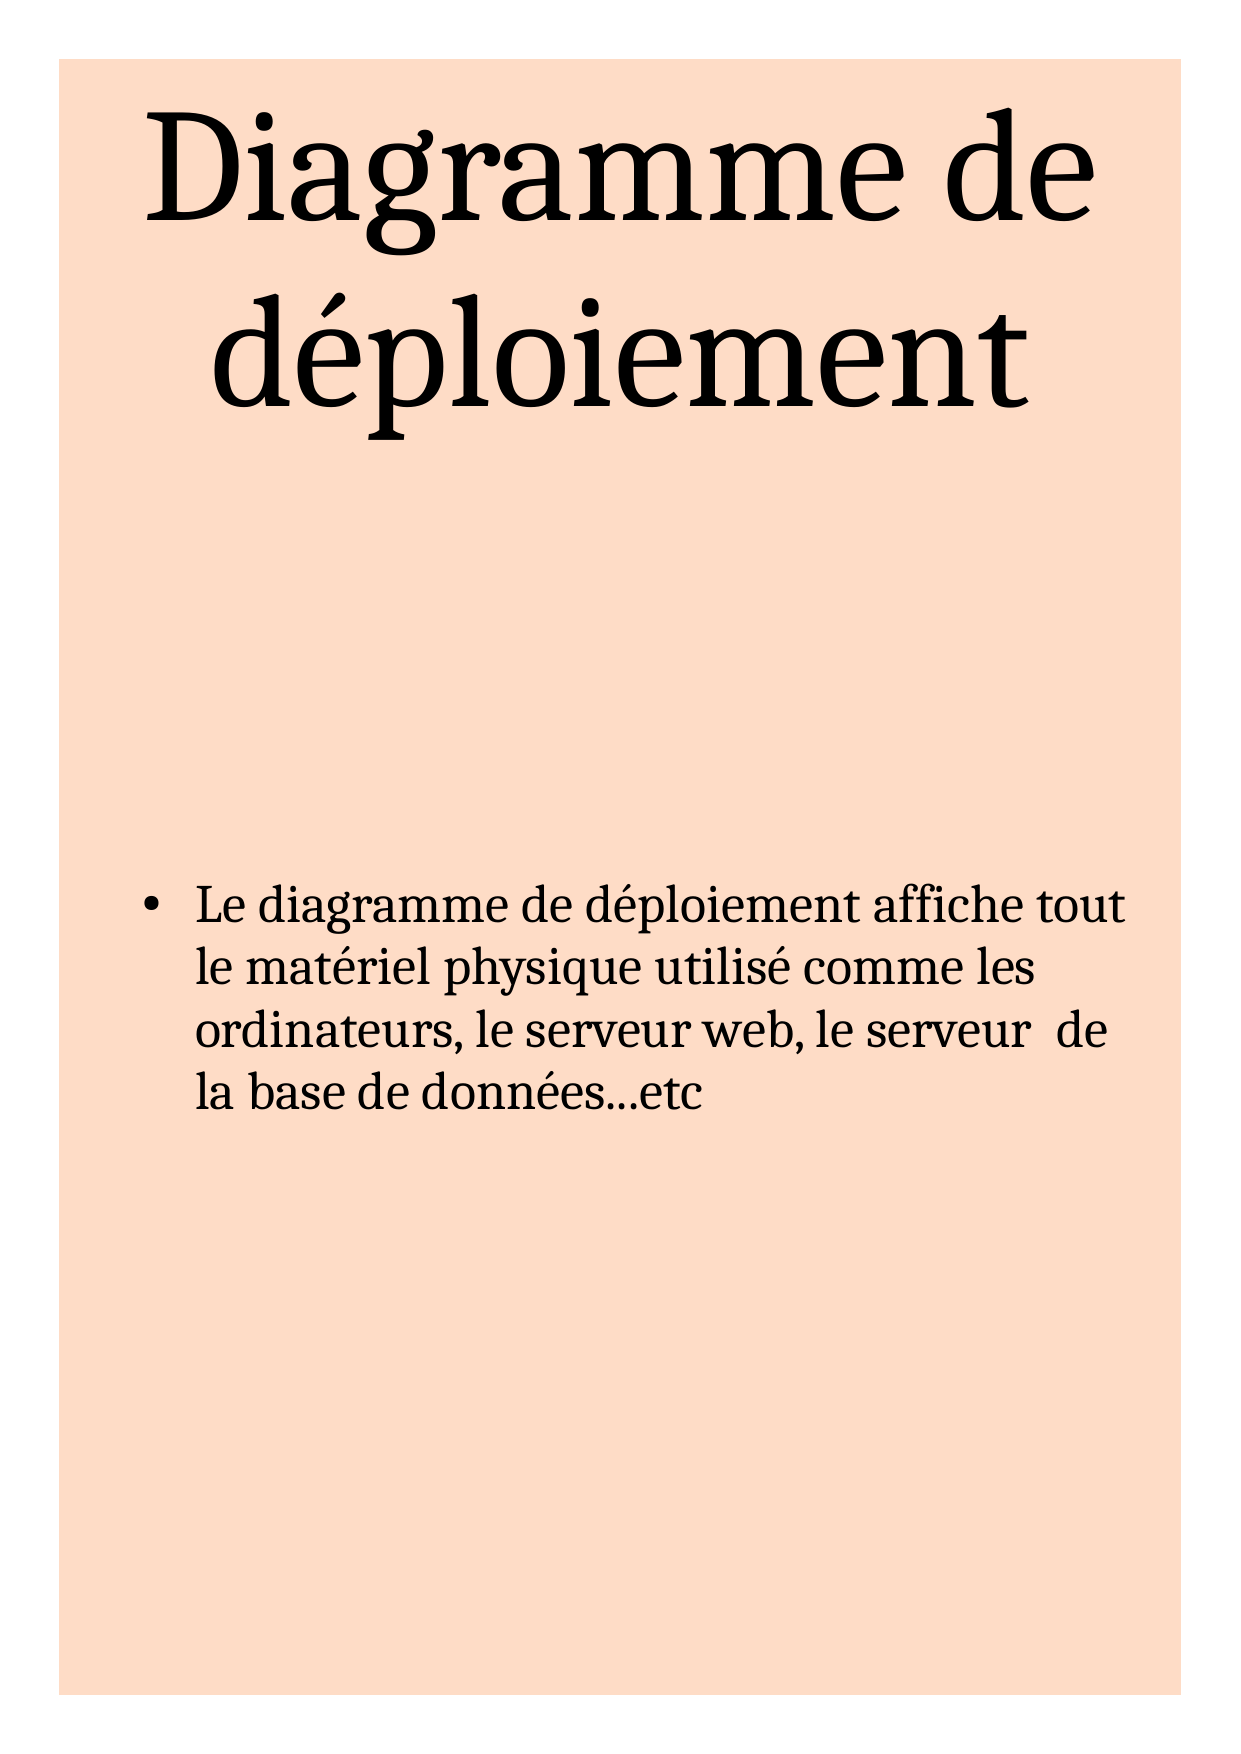

# Diagramme de déploiement
Le diagramme de déploiement affiche tout le matériel physique utilisé comme les ordinateurs, le serveur web, le serveur de la base de données...etc